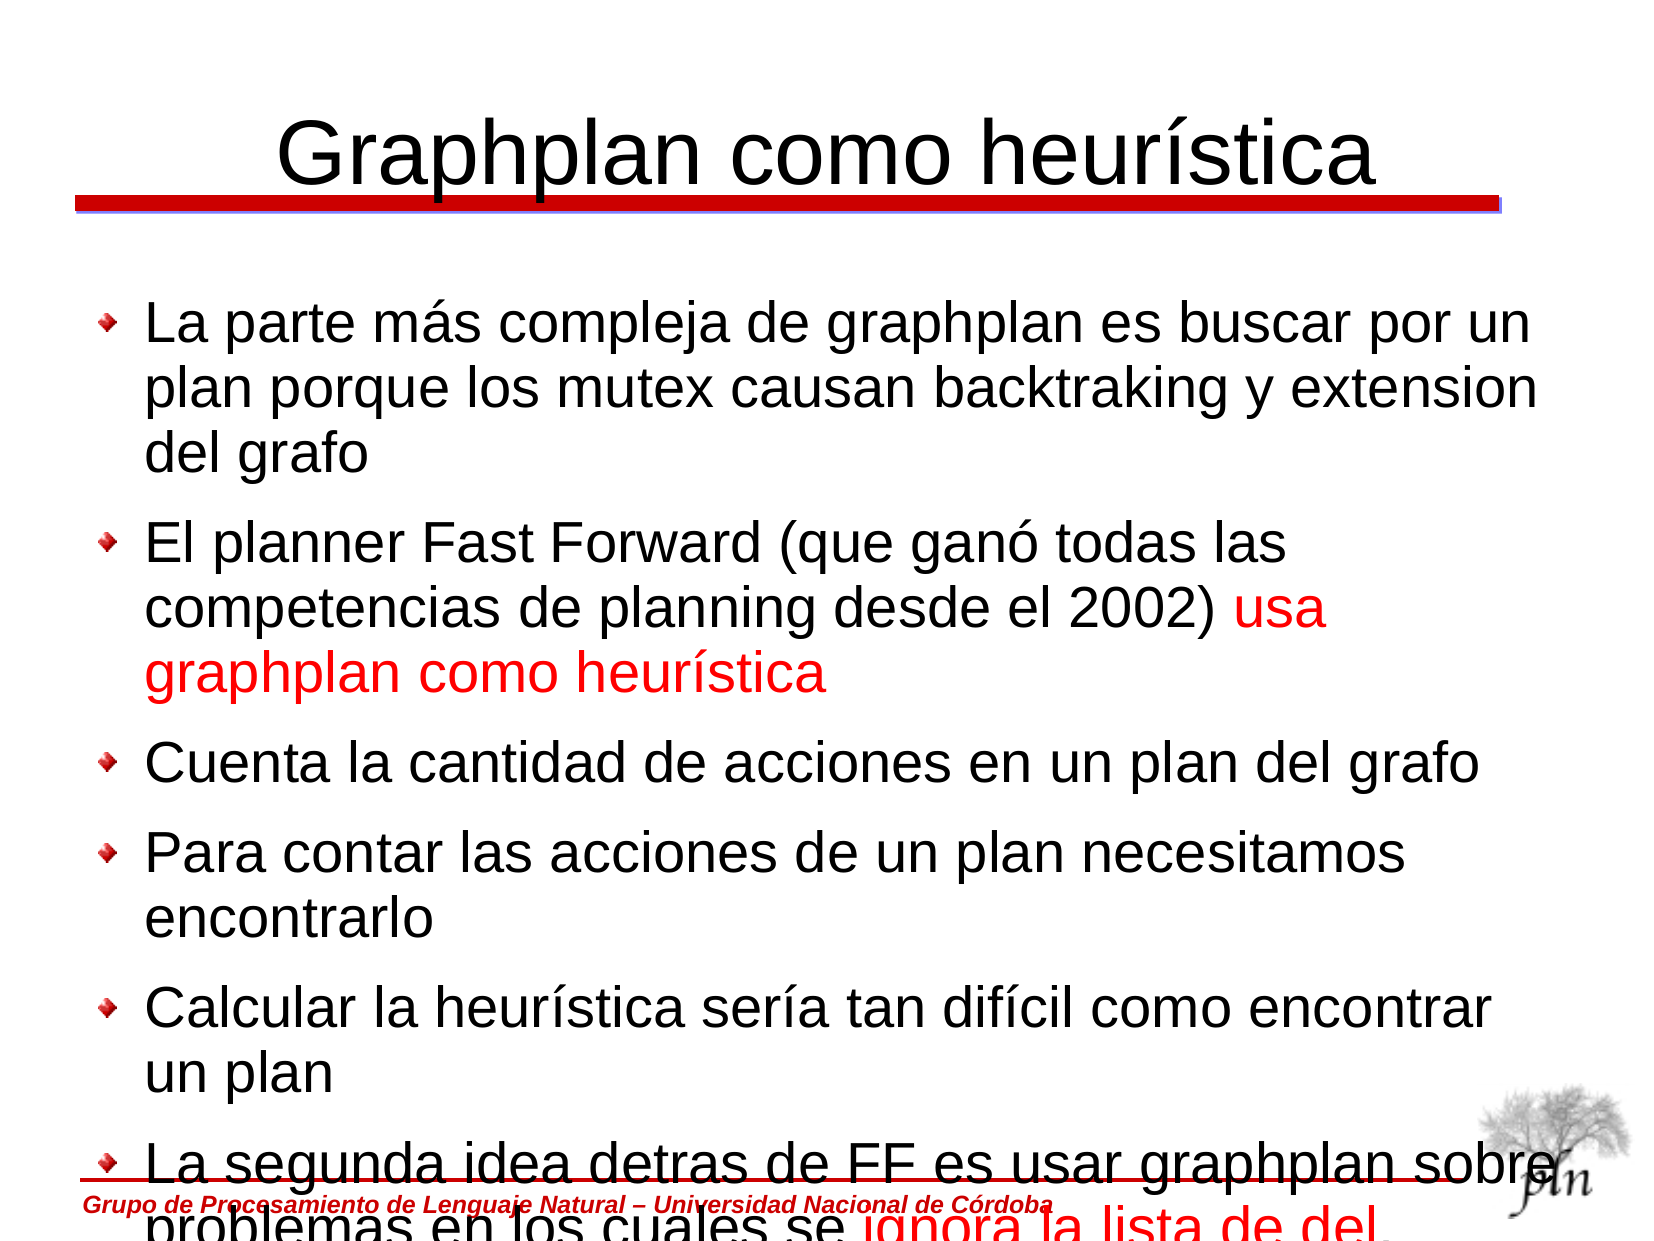

# Graphplan como heurística
La parte más compleja de graphplan es buscar por un plan porque los mutex causan backtraking y extension del grafo
El planner Fast Forward (que ganó todas las competencias de planning desde el 2002) usa graphplan como heurística
Cuenta la cantidad de acciones en un plan del grafo
Para contar las acciones de un plan necesitamos encontrarlo
Calcular la heurística sería tan difícil como encontrar un plan
La segunda idea detras de FF es usar graphplan sobre problemas en los cuales se ignora la lista de del.